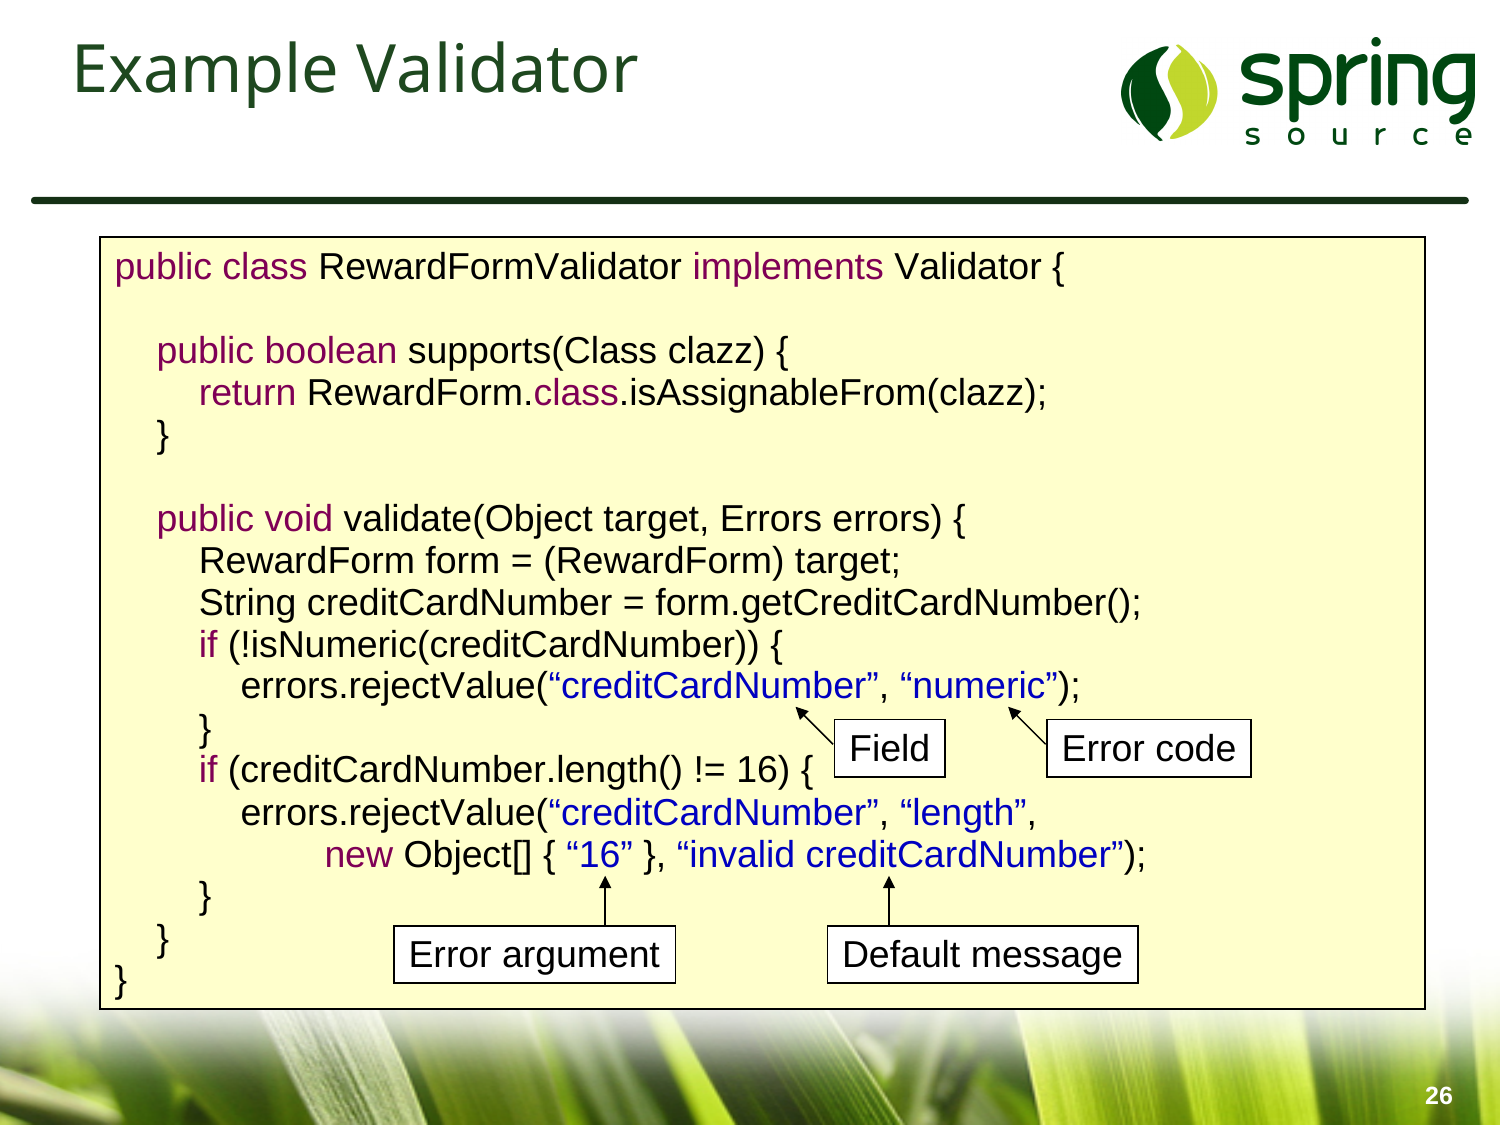

# Example Validator
public class RewardFormValidator implements Validator {
 public boolean supports(Class clazz) {
 return RewardForm.class.isAssignableFrom(clazz);
 }
 public void validate(Object target, Errors errors) {
 RewardForm form = (RewardForm) target;
 String creditCardNumber = form.getCreditCardNumber();
 if (!isNumeric(creditCardNumber)) {
 errors.rejectValue(“creditCardNumber”, “numeric”);
 }
 if (creditCardNumber.length() != 16) {
 errors.rejectValue(“creditCardNumber”, “length”,
 new Object[] { “16” }, “invalid creditCardNumber”);
 }
 }
}
Field
Error code
Error argument
Default message